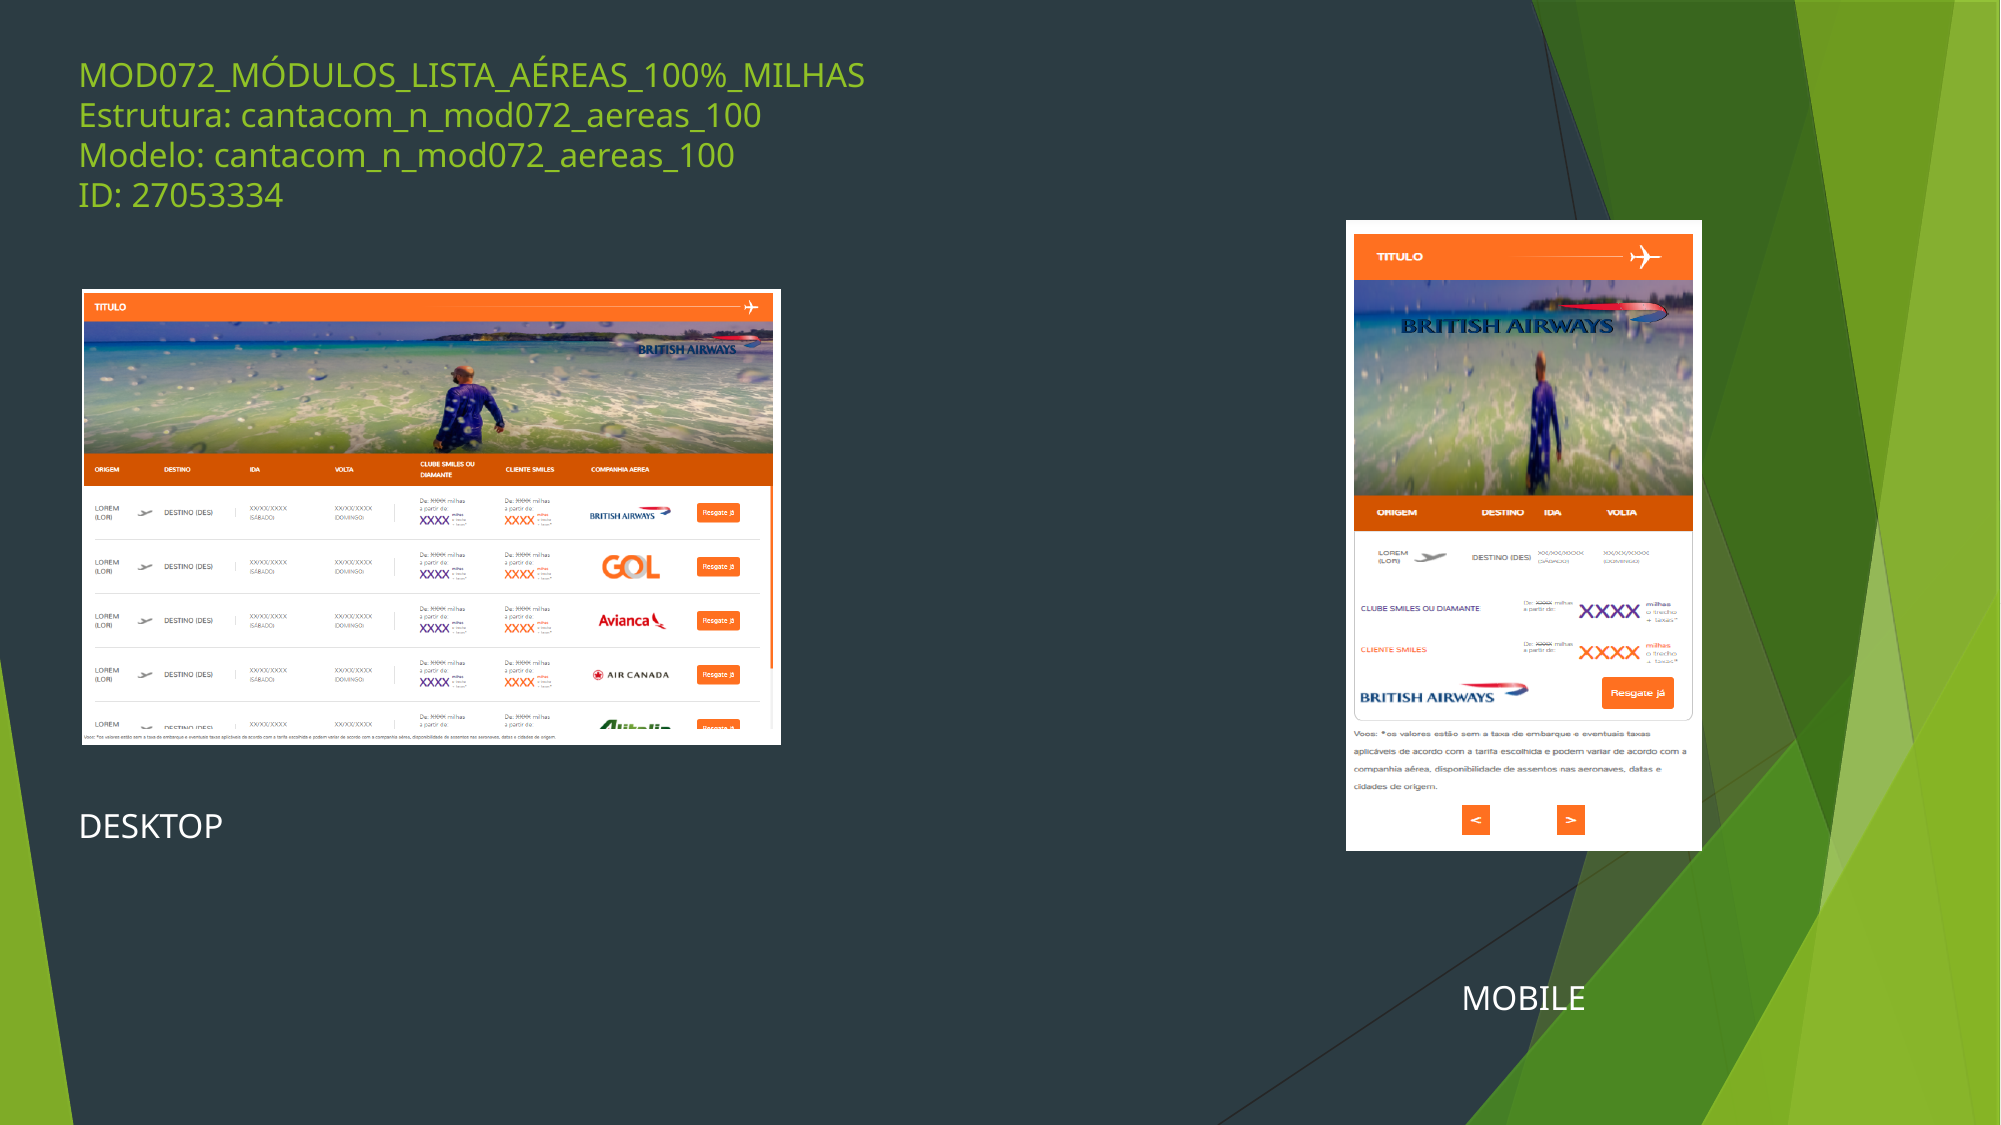

# MOD072_MÓDULOS_LISTA_AÉREAS_100%_MILHAS Estrutura: cantacom_n_mod072_aereas_100 Modelo: cantacom_n_mod072_aereas_100 ID: 27053334
DESKTOP
MOBILE